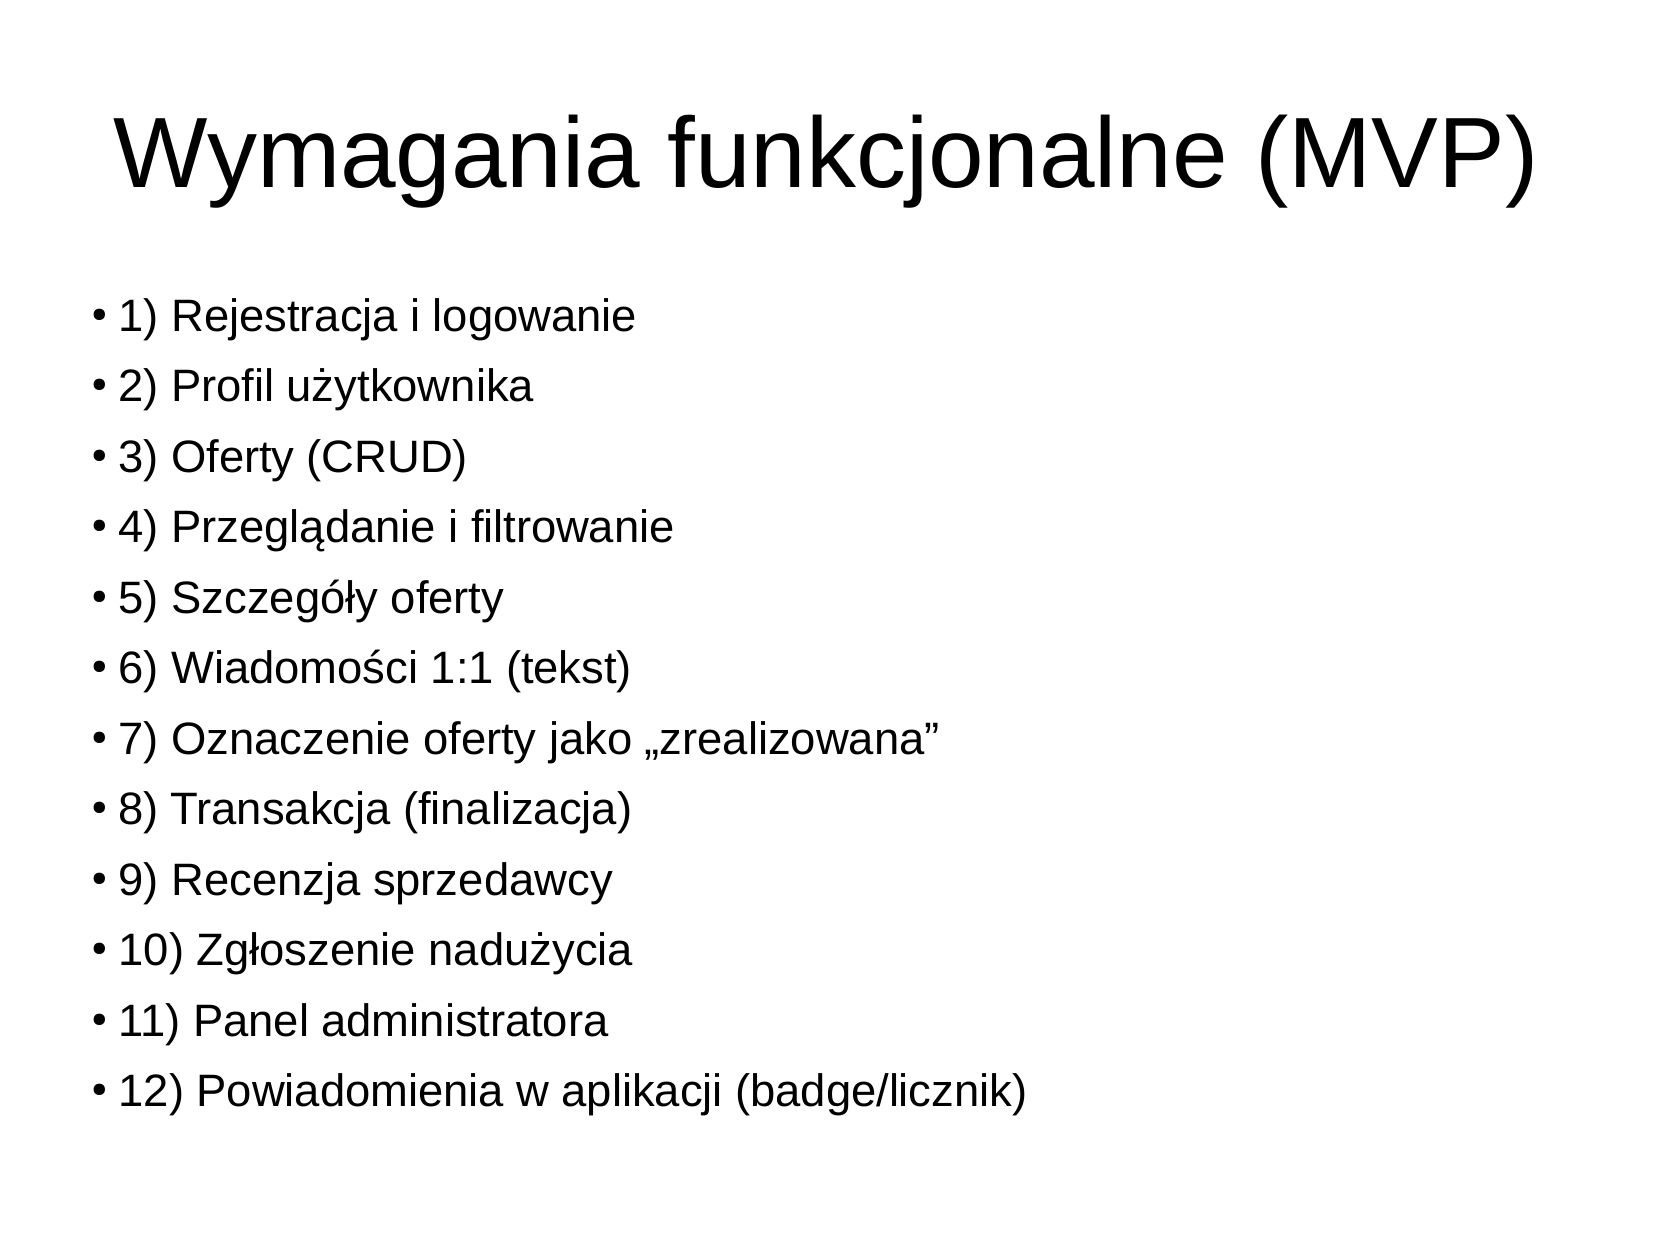

# Wymagania funkcjonalne (MVP)
1) Rejestracja i logowanie
2) Profil użytkownika
3) Oferty (CRUD)
4) Przeglądanie i filtrowanie
5) Szczegóły oferty
6) Wiadomości 1:1 (tekst)
7) Oznaczenie oferty jako „zrealizowana”
8) Transakcja (finalizacja)
9) Recenzja sprzedawcy
10) Zgłoszenie nadużycia
11) Panel administratora
12) Powiadomienia w aplikacji (badge/licznik)